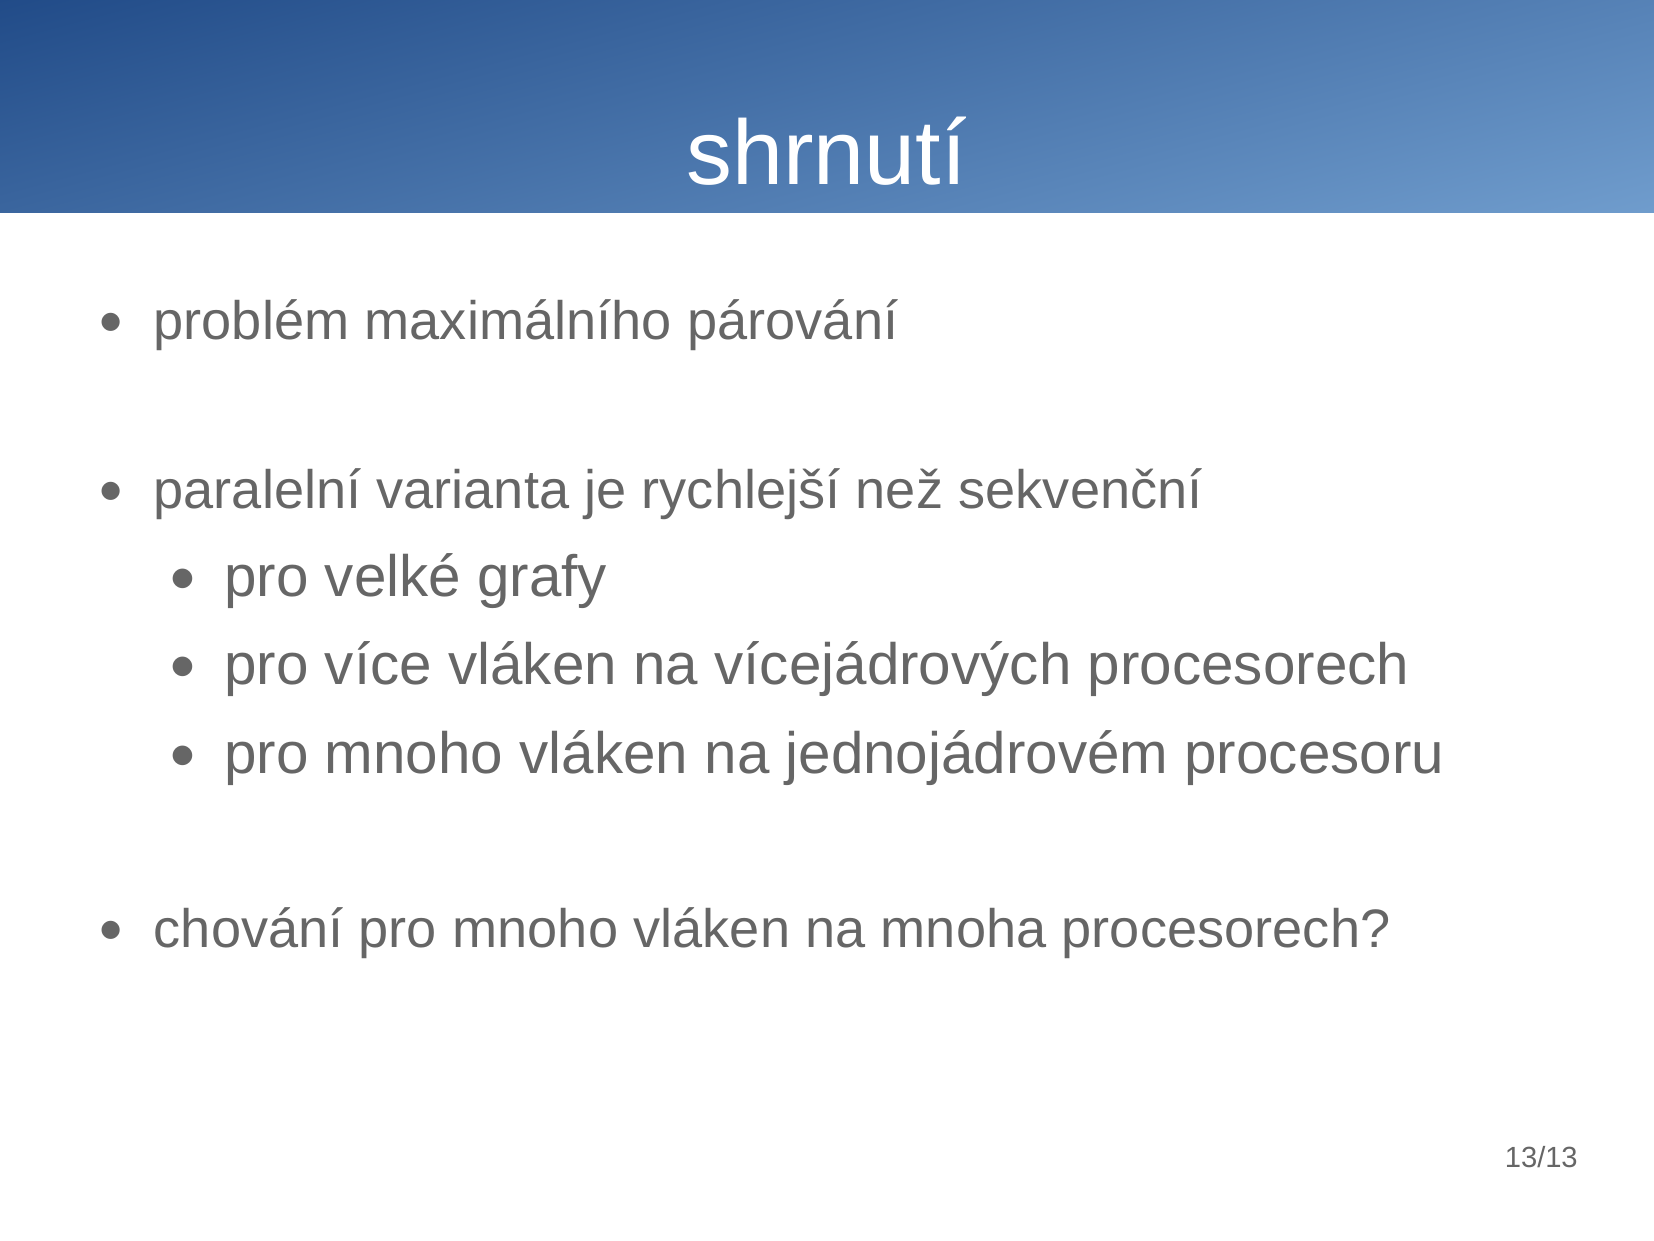

# shrnutí
problém maximálního párování
paralelní varianta je rychlejší než sekvenční
pro velké grafy
pro více vláken na vícejádrových procesorech
pro mnoho vláken na jednojádrovém procesoru
chování pro mnoho vláken na mnoha procesorech?